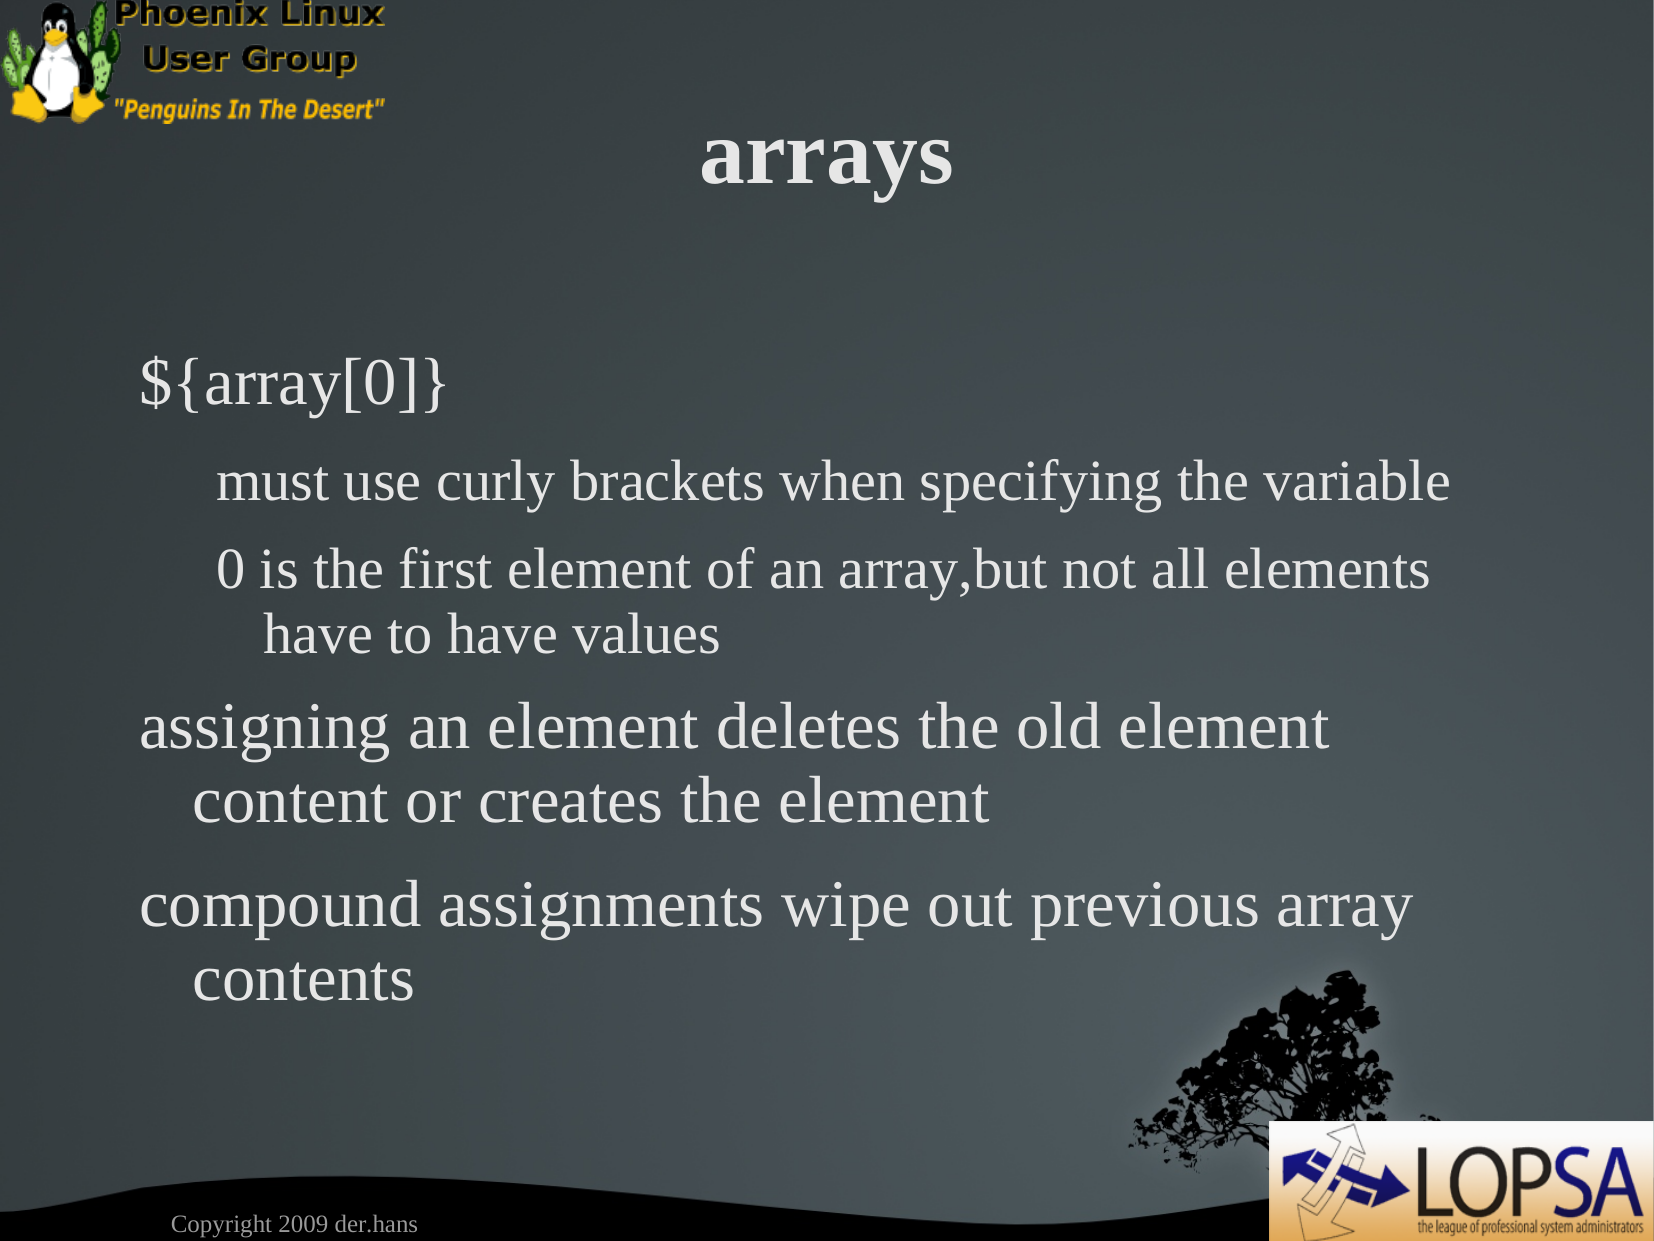

# arrays
${array[0]}
must use curly brackets when specifying the variable
0 is the first element of an array,but not all elements have to have values
assigning an element deletes the old element content or creates the element
compound assignments wipe out previous array contents